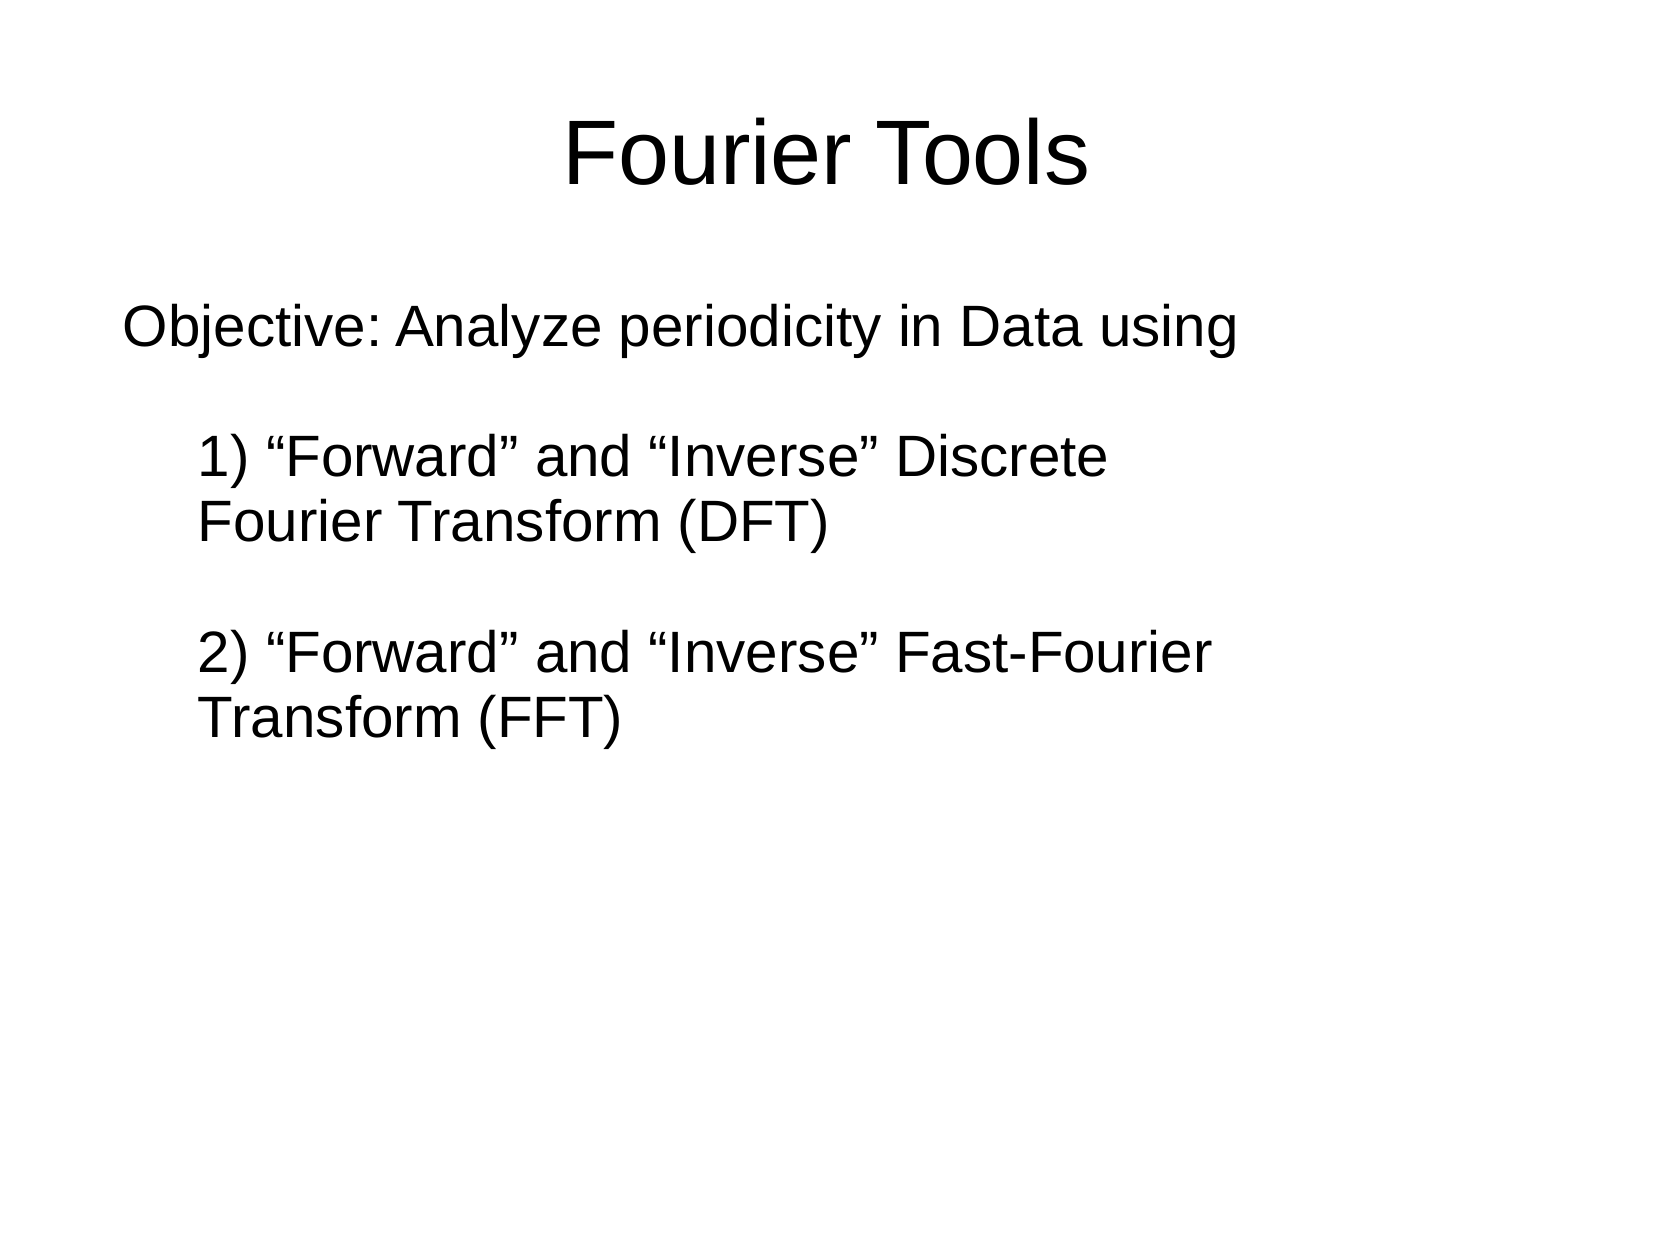

# Fourier Tools
Objective: Analyze periodicity in Data using
	1) “Forward” and “Inverse” Discrete 						Fourier Transform (DFT)
	2) “Forward” and “Inverse” Fast-Fourier 					Transform (FFT)